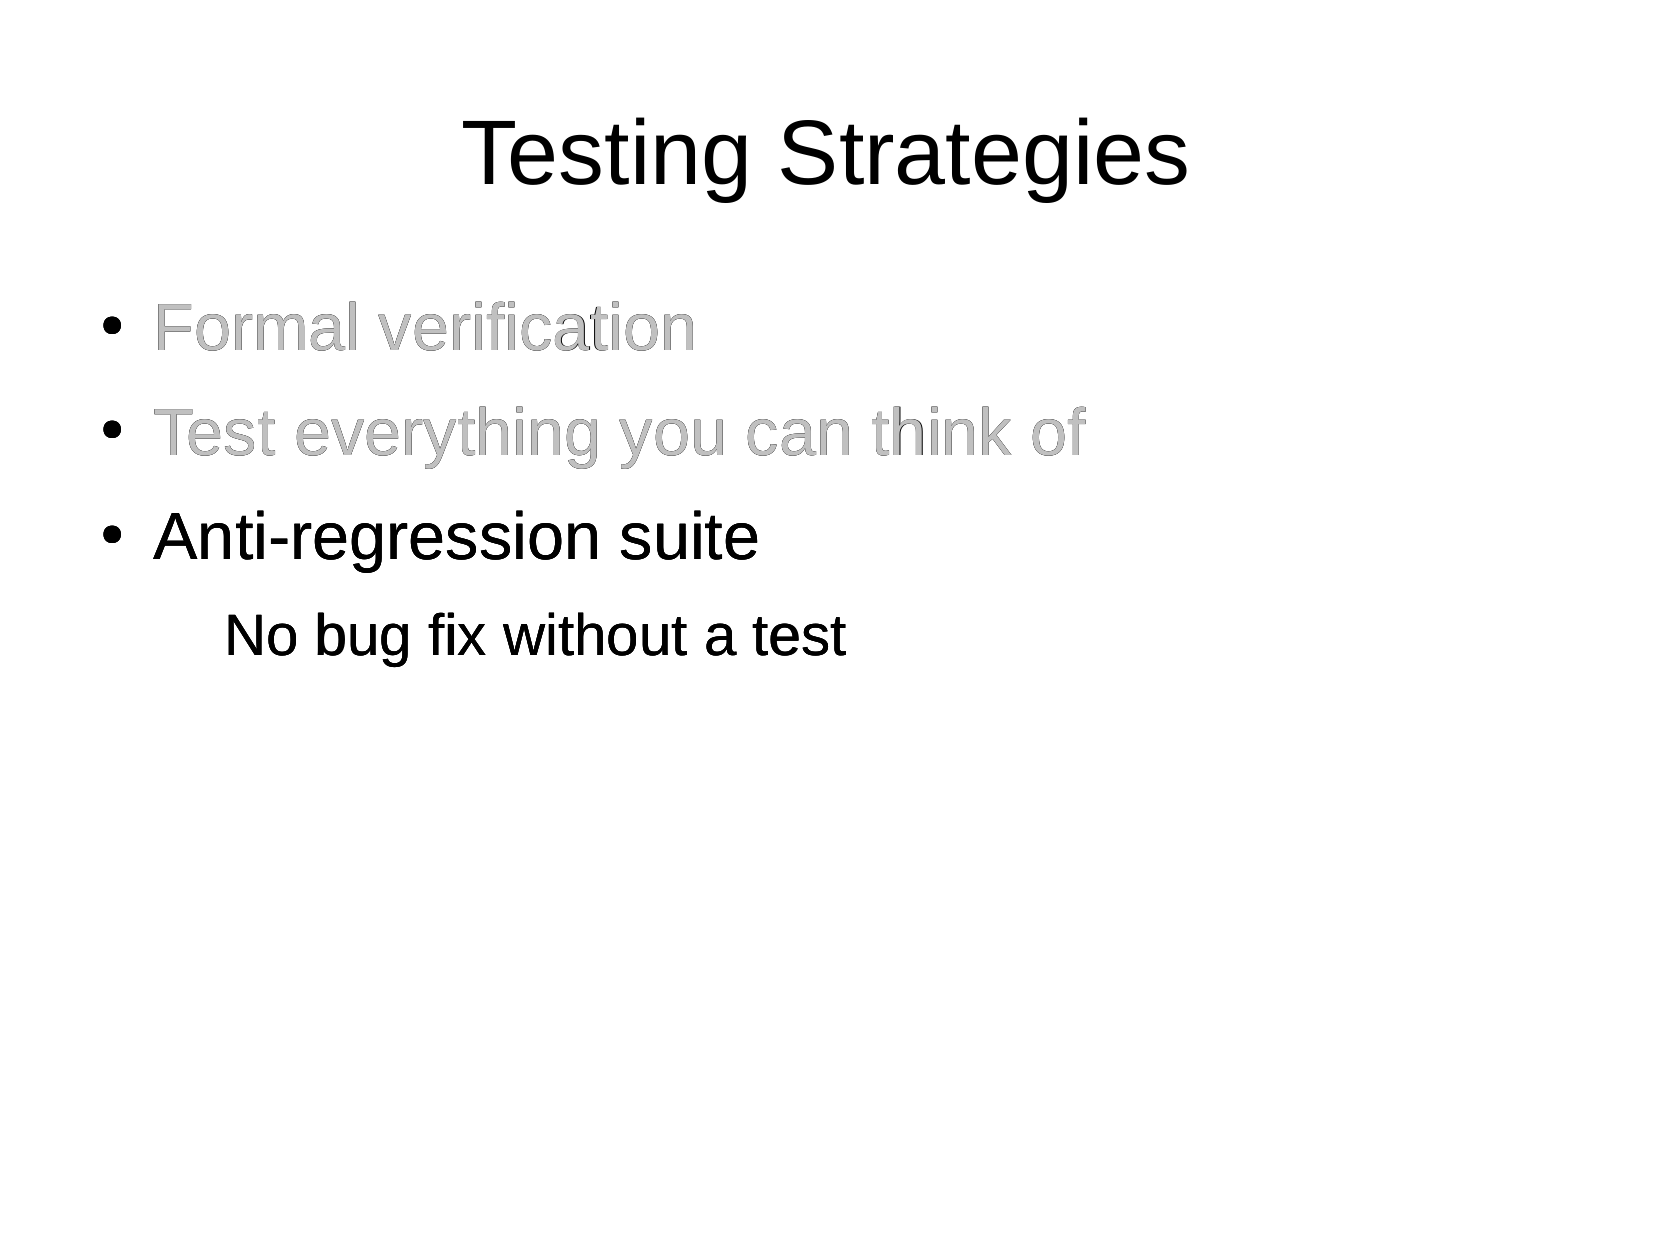

# Testing Strategies
Formal verification
Test everything you can think of
Anti-regression suite
No bug fix without a test
Formal verification
Test everything you can think of
Anti-regression suite
No bug fix without a test
Formal verification
Test everything you can think of
Anti-regression suite
No bug fix without a test